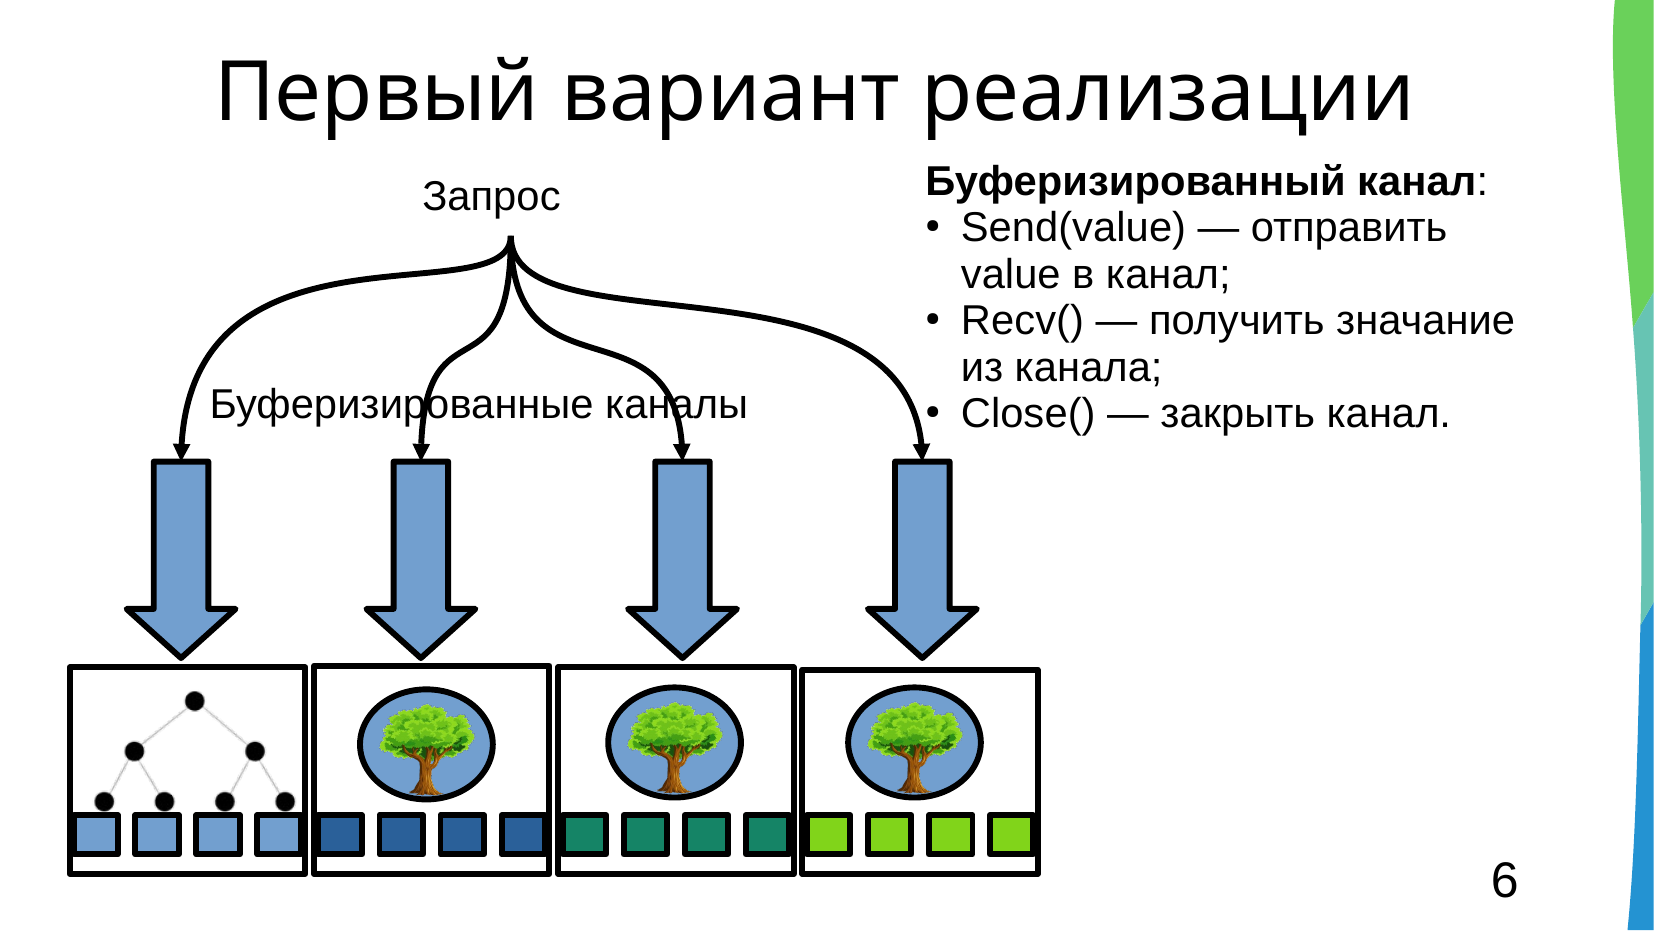

# Первый вариант реализации
Буферизированный канал:
Send(value) — отправить value в канал;
Recv() — получить значание из канала;
Close() — закрыть канал.
Запрос
Буферизированные каналы